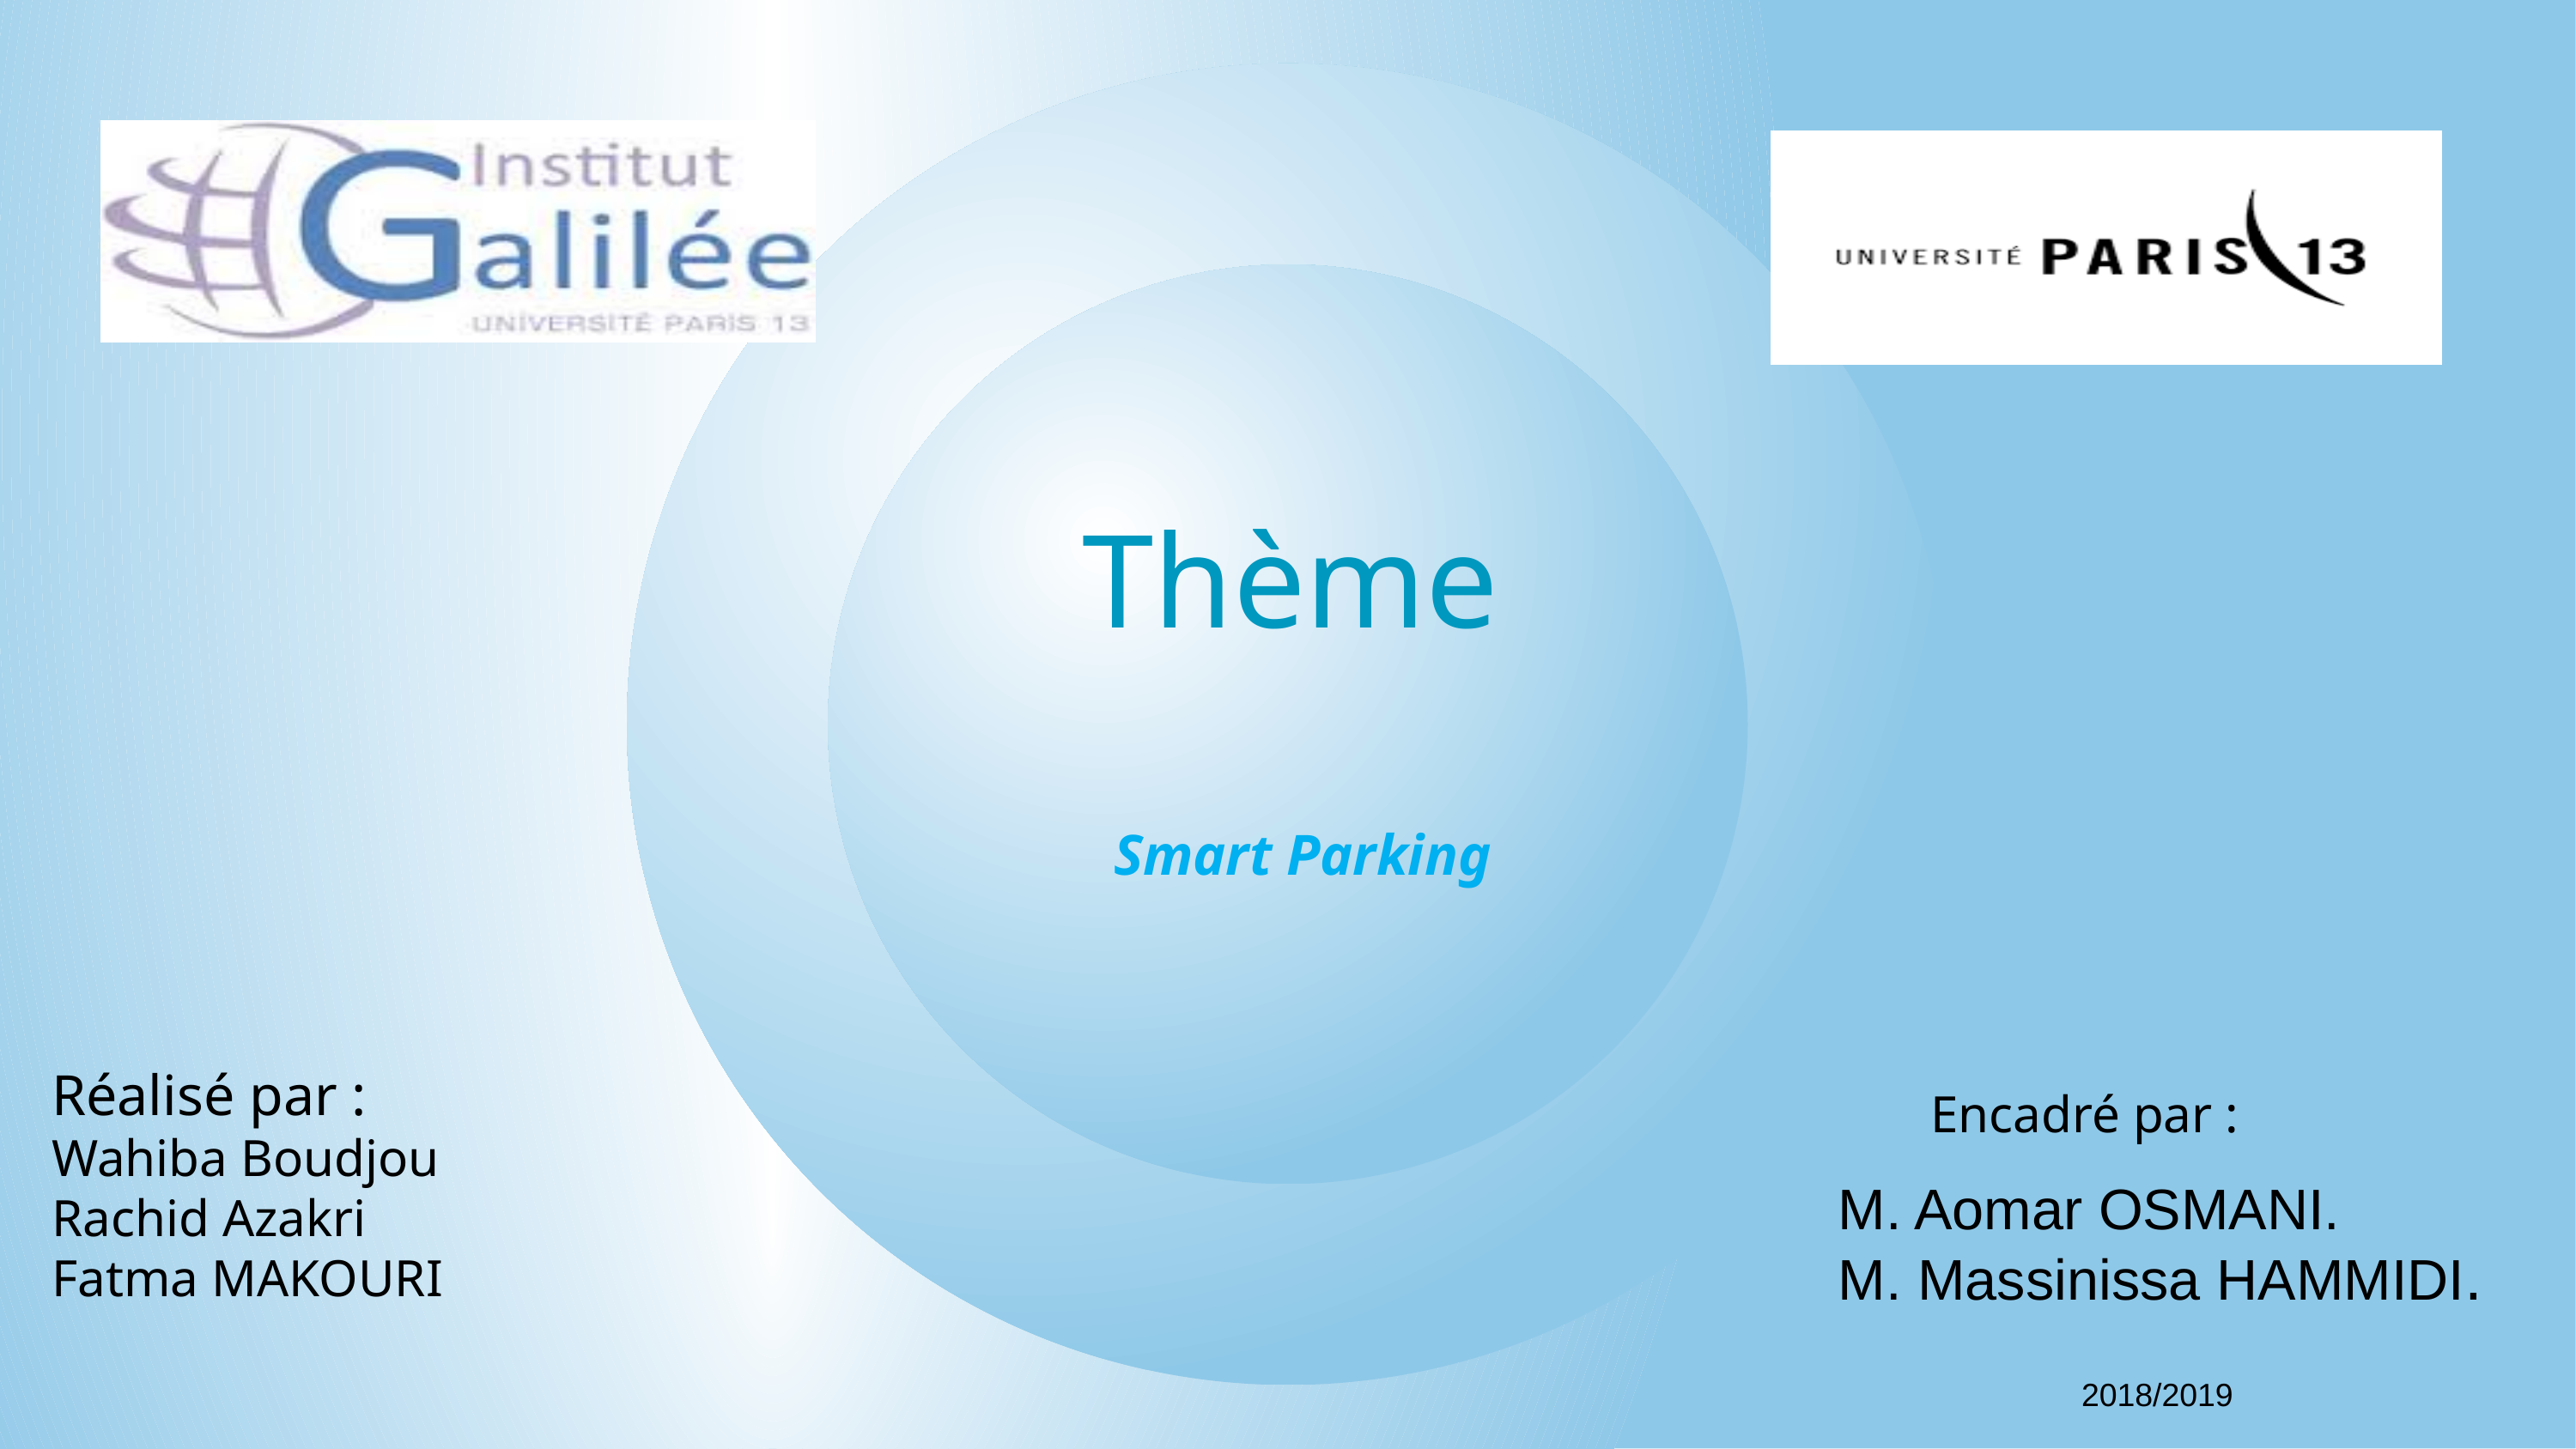

Thème
 Smart Parking
Réalisé par :
Wahiba Boudjou
Rachid Azakri
Fatma MAKOURI
Encadré par :
M. Aomar OSMANI.
M. Massinissa HAMMIDI.
2018/2019